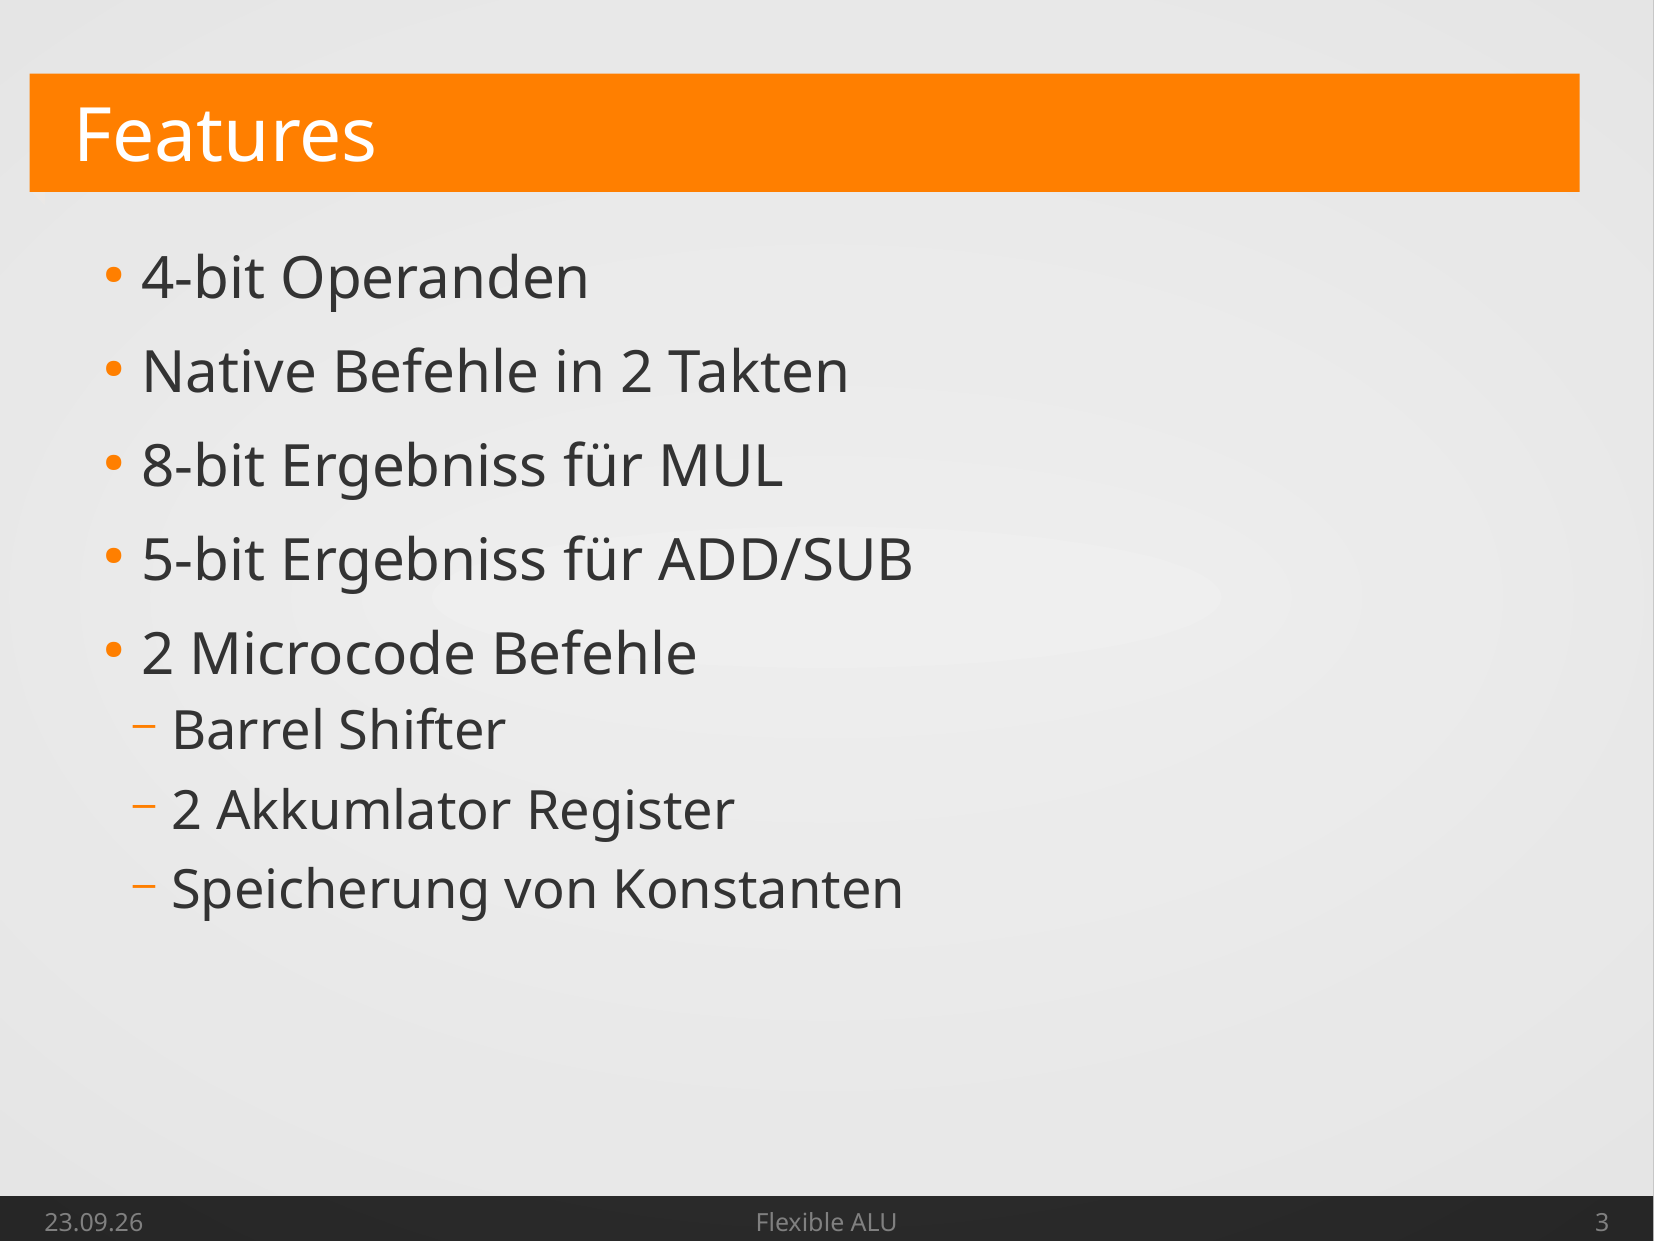

# Features
4-bit Operanden
Native Befehle in 2 Takten
8-bit Ergebniss für MUL
5-bit Ergebniss für ADD/SUB
2 Microcode Befehle
Barrel Shifter
2 Akkumlator Register
Speicherung von Konstanten
Flexible ALU
3